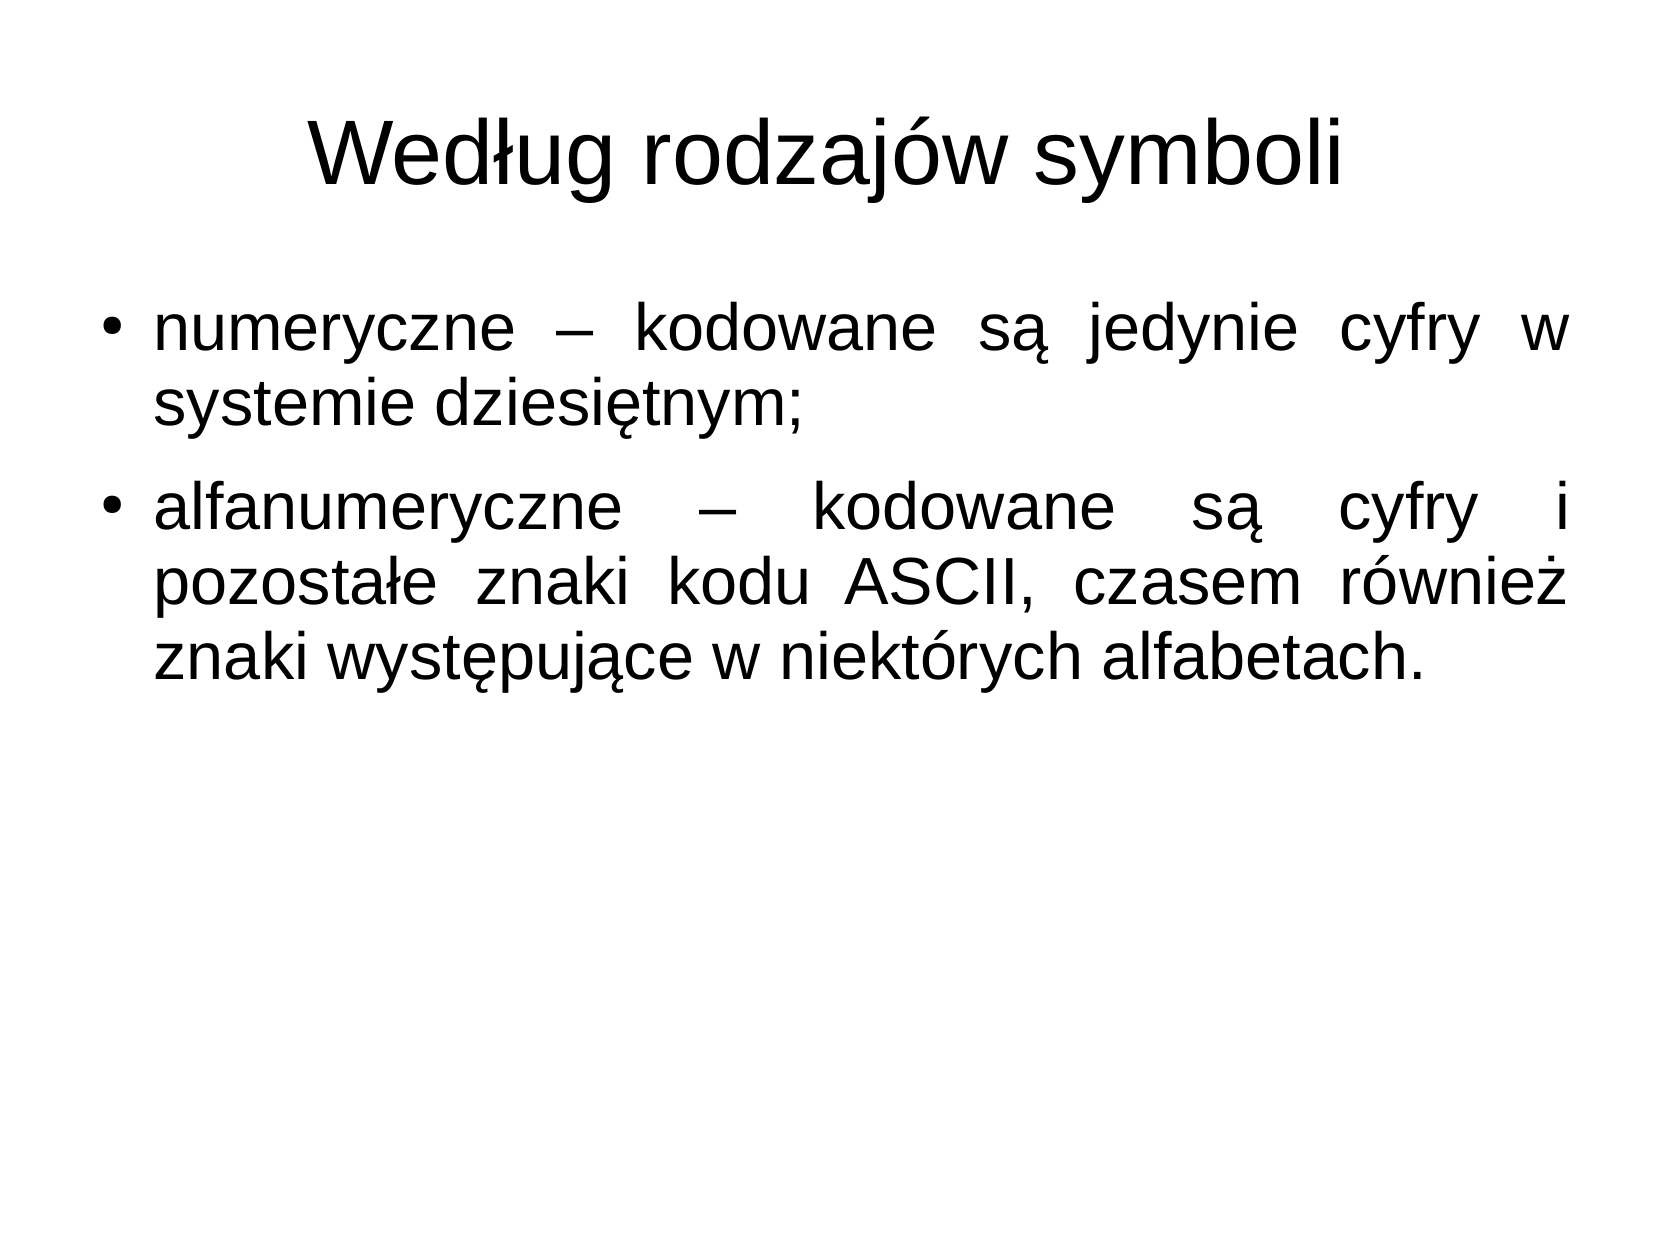

# Według rodzajów symboli
numeryczne – kodowane są jedynie cyfry w systemie dziesiętnym;
alfanumeryczne – kodowane są cyfry i pozostałe znaki kodu ASCII, czasem również znaki występujące w niektórych alfabetach.